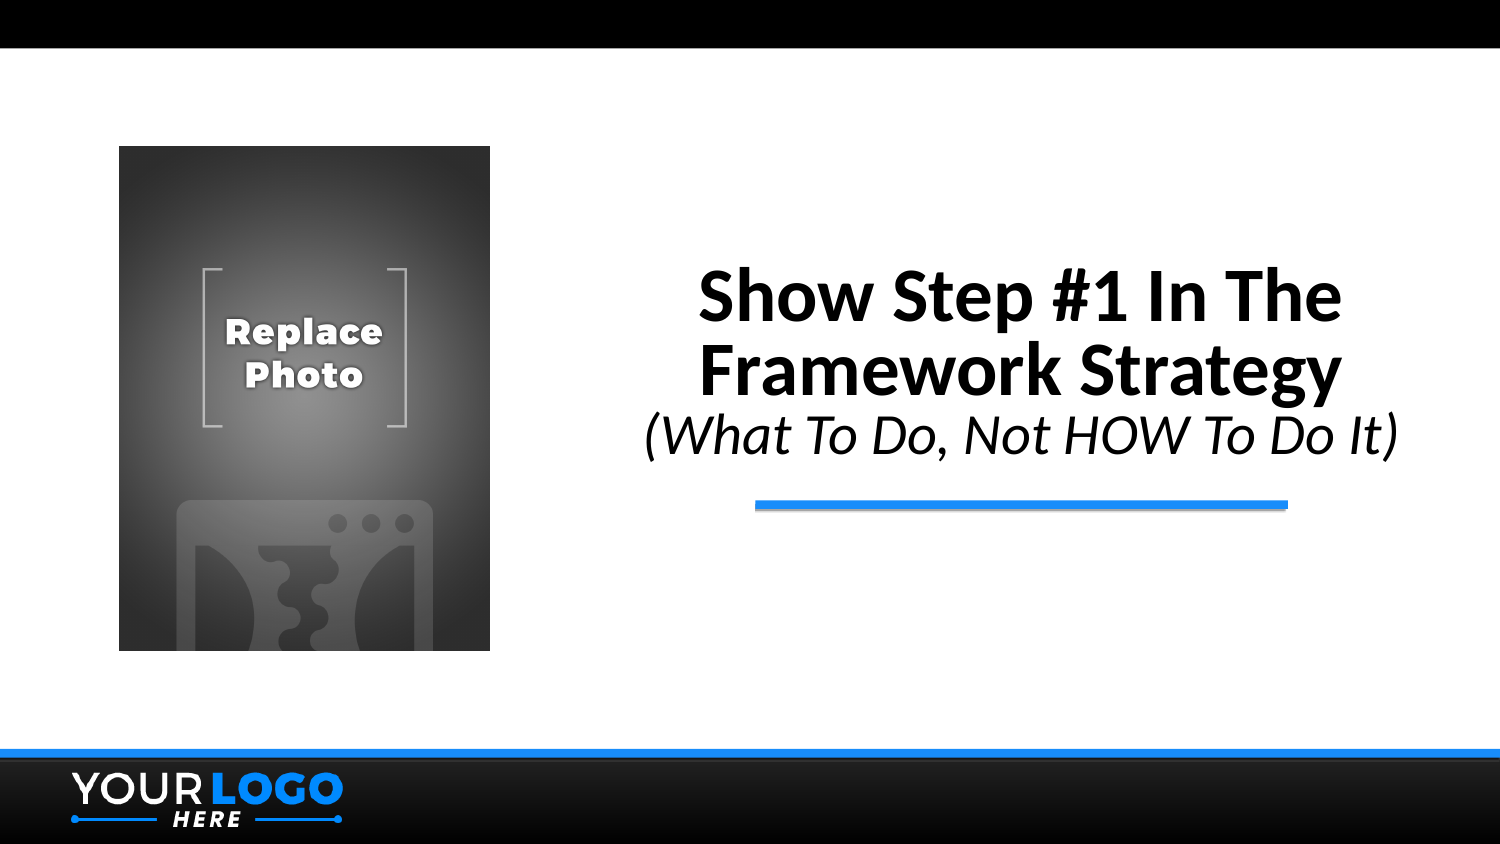

Show Step #1 In The Framework Strategy (What To Do, Not HOW To Do It)